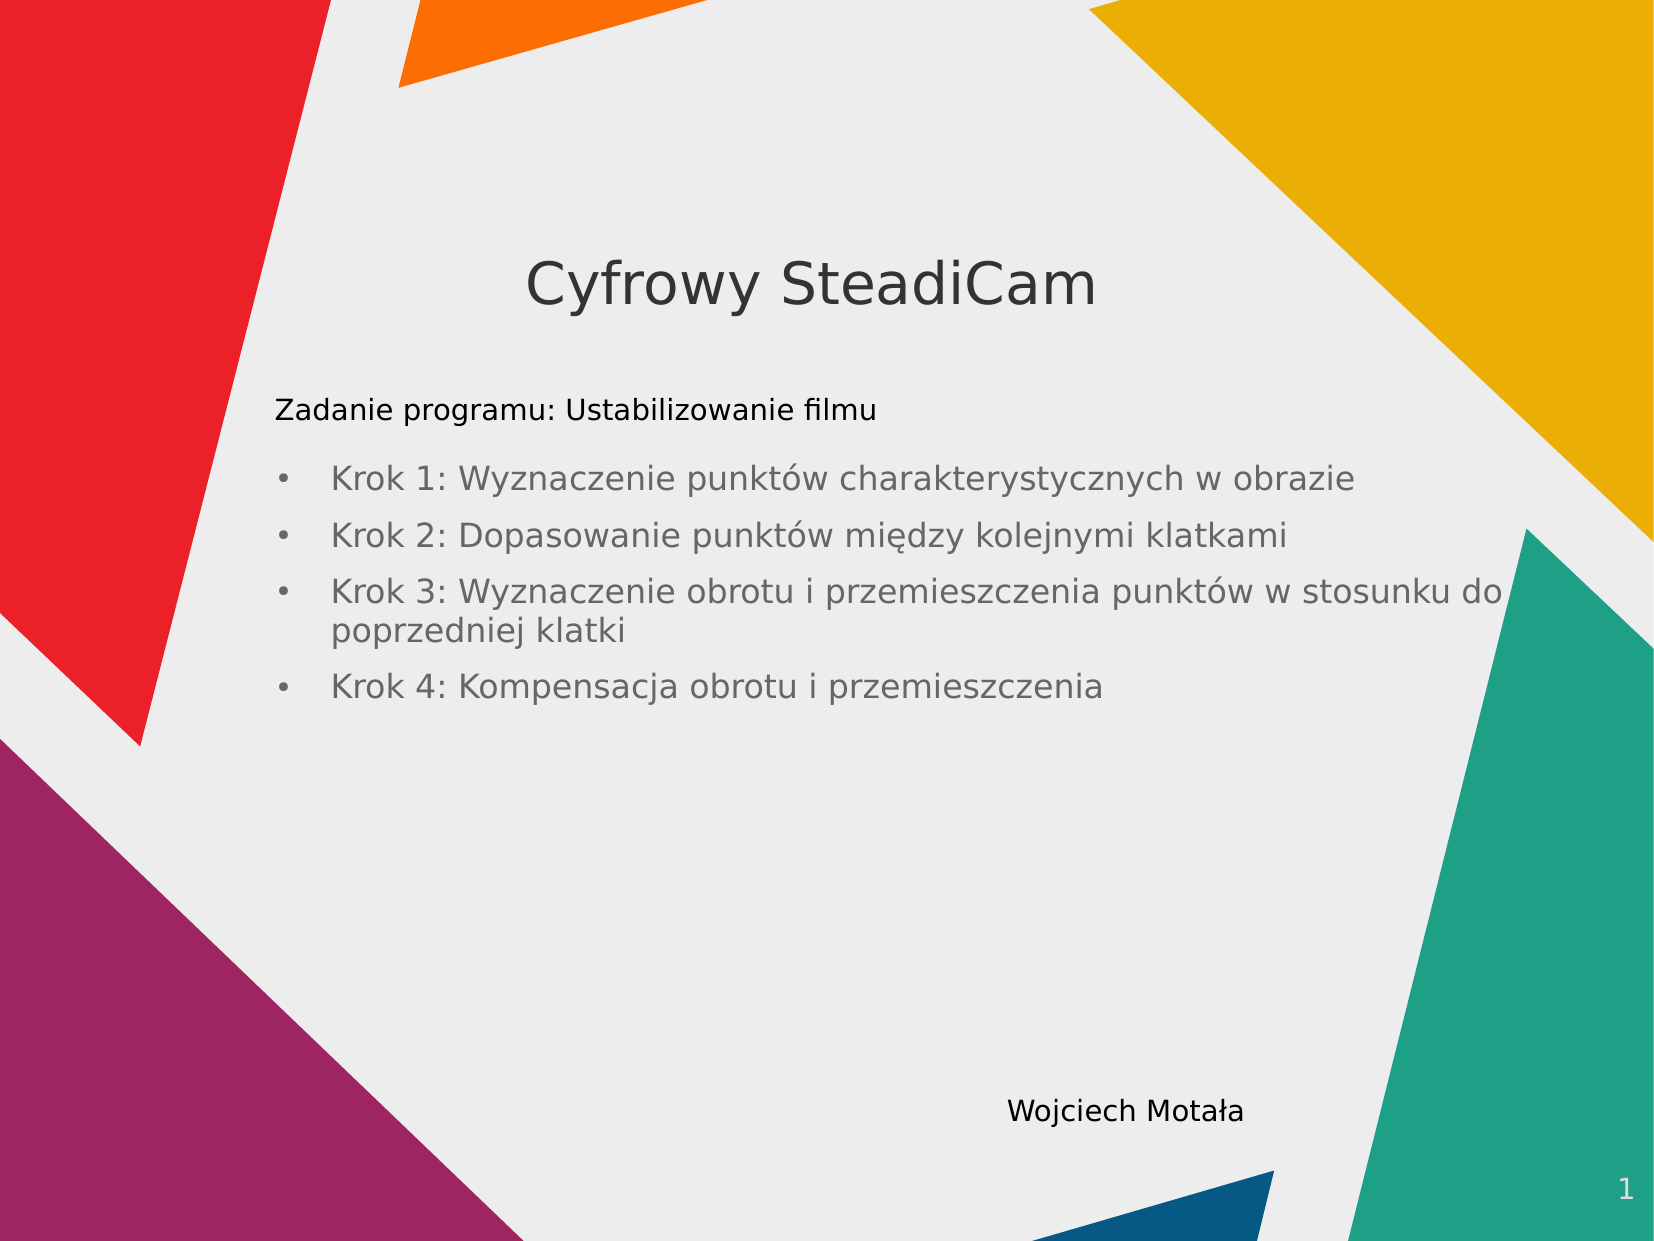

# Cyfrowy SteadiCam
Zadanie programu: Ustabilizowanie filmu
Krok 1: Wyznaczenie punktów charakterystycznych w obrazie
Krok 2: Dopasowanie punktów między kolejnymi klatkami
Krok 3: Wyznaczenie obrotu i przemieszczenia punktów w stosunku do poprzedniej klatki
Krok 4: Kompensacja obrotu i przemieszczenia
Wojciech Motała
1